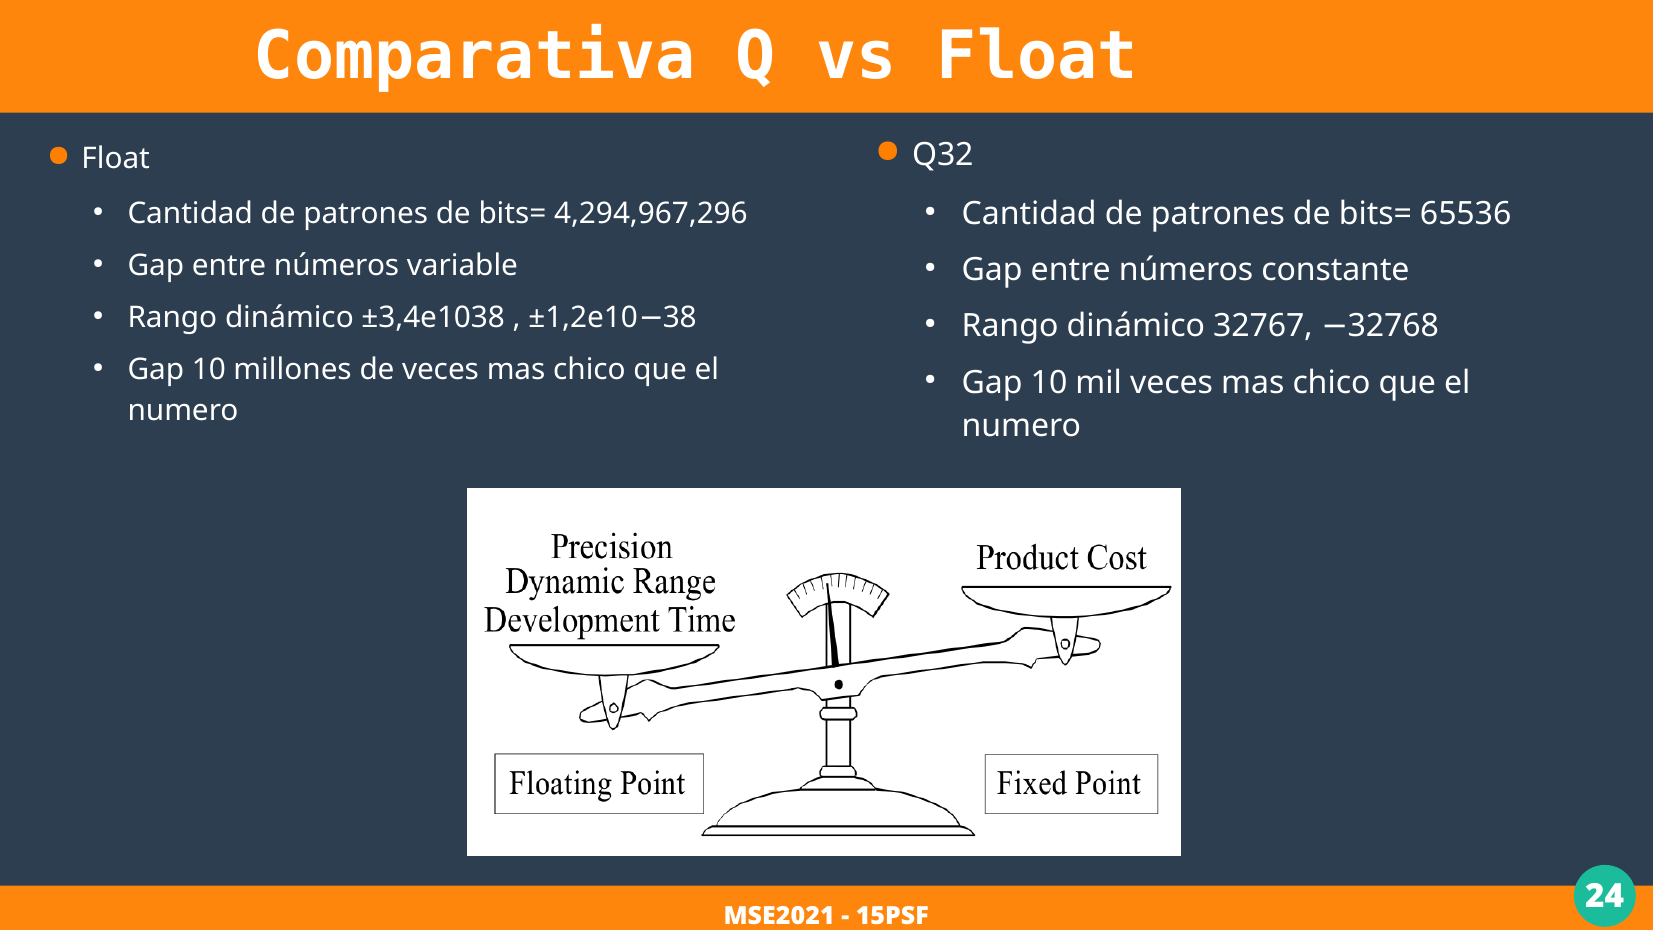

# Comparativa Q vs Float
Q32
Cantidad de patrones de bits= 65536
Gap entre números constante
Rango dinámico 32767, −32768
Gap 10 mil veces mas chico que el numero
Float
Cantidad de patrones de bits= 4,294,967,296
Gap entre números variable
Rango dinámico ±3,4e1038 , ±1,2e10−38
Gap 10 millones de veces mas chico que el numero
MSE2021 - 15PSF